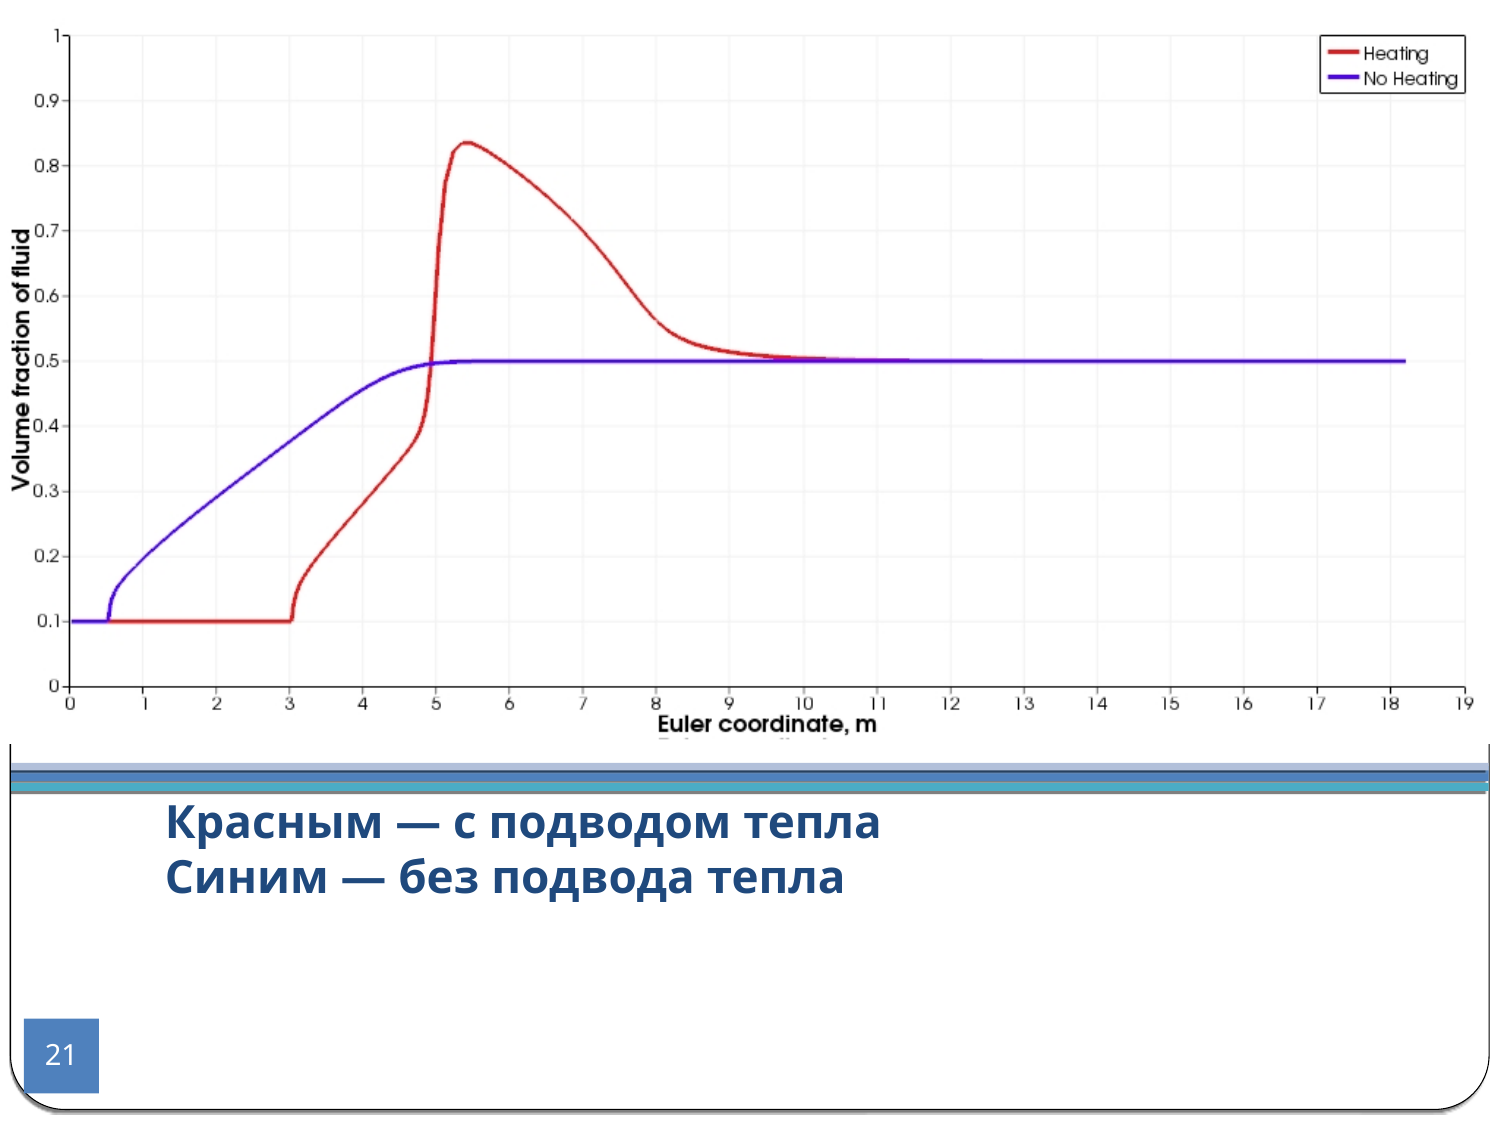

# Красным — с подводом тепла Синим — без подвода тепла